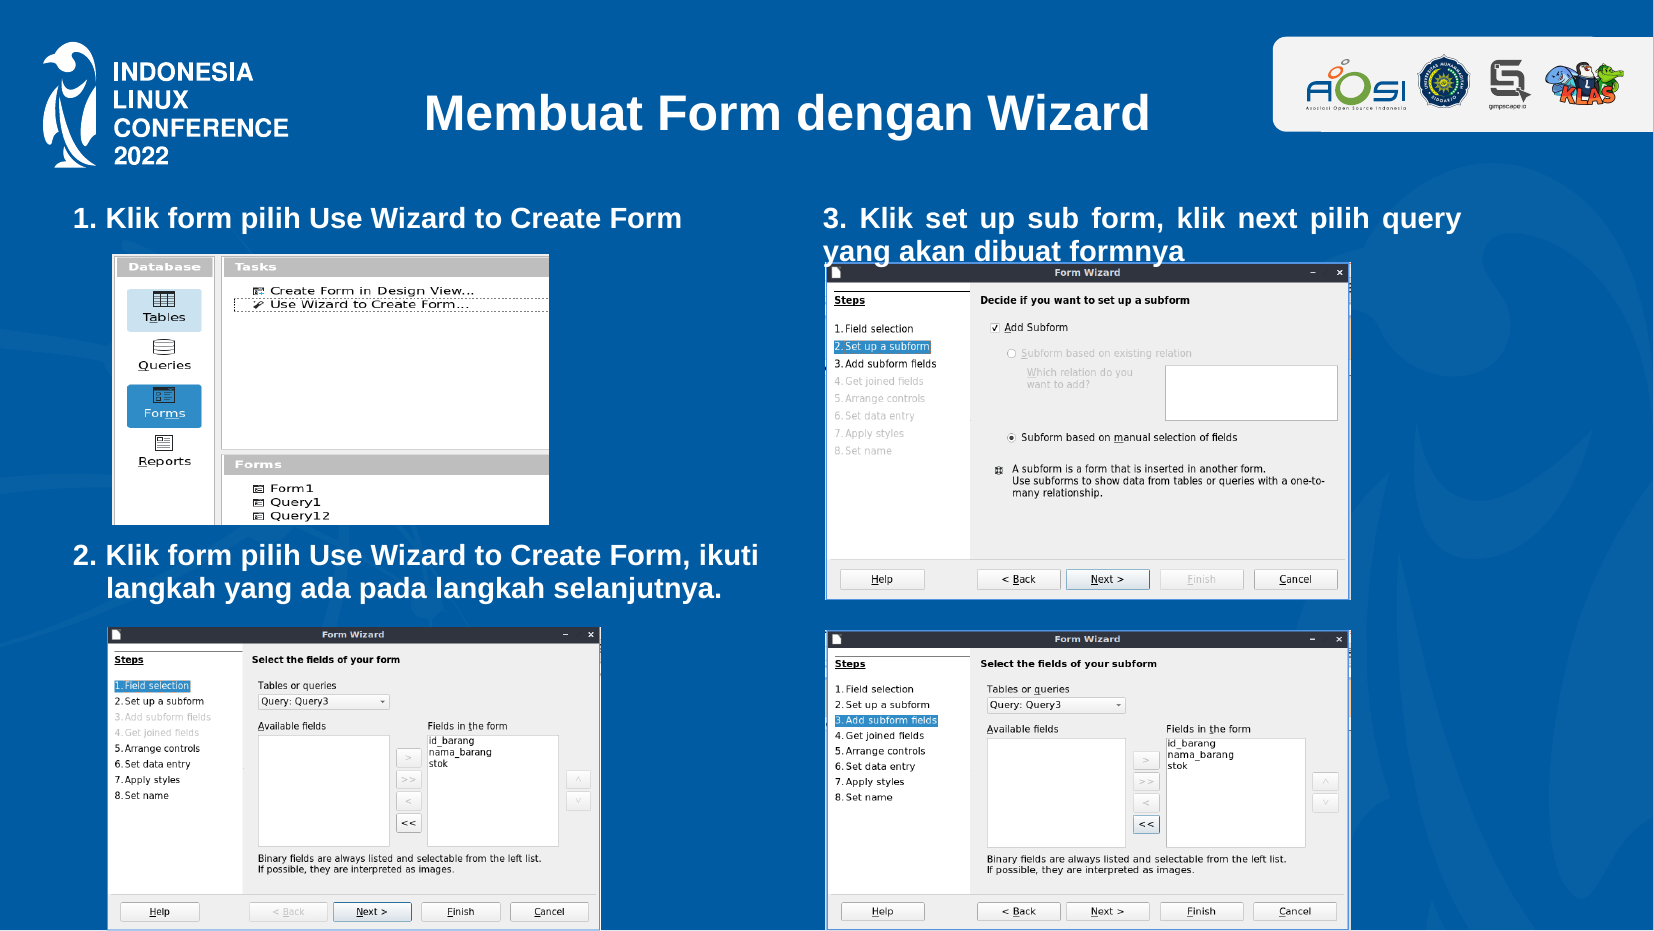

# Membuat Form dengan Wizard
1. Klik form pilih Use Wizard to Create Form
3. Klik set up sub form, klik next pilih query yang akan dibuat formnya
2. Klik form pilih Use Wizard to Create Form, ikuti
 langkah yang ada pada langkah selanjutnya.